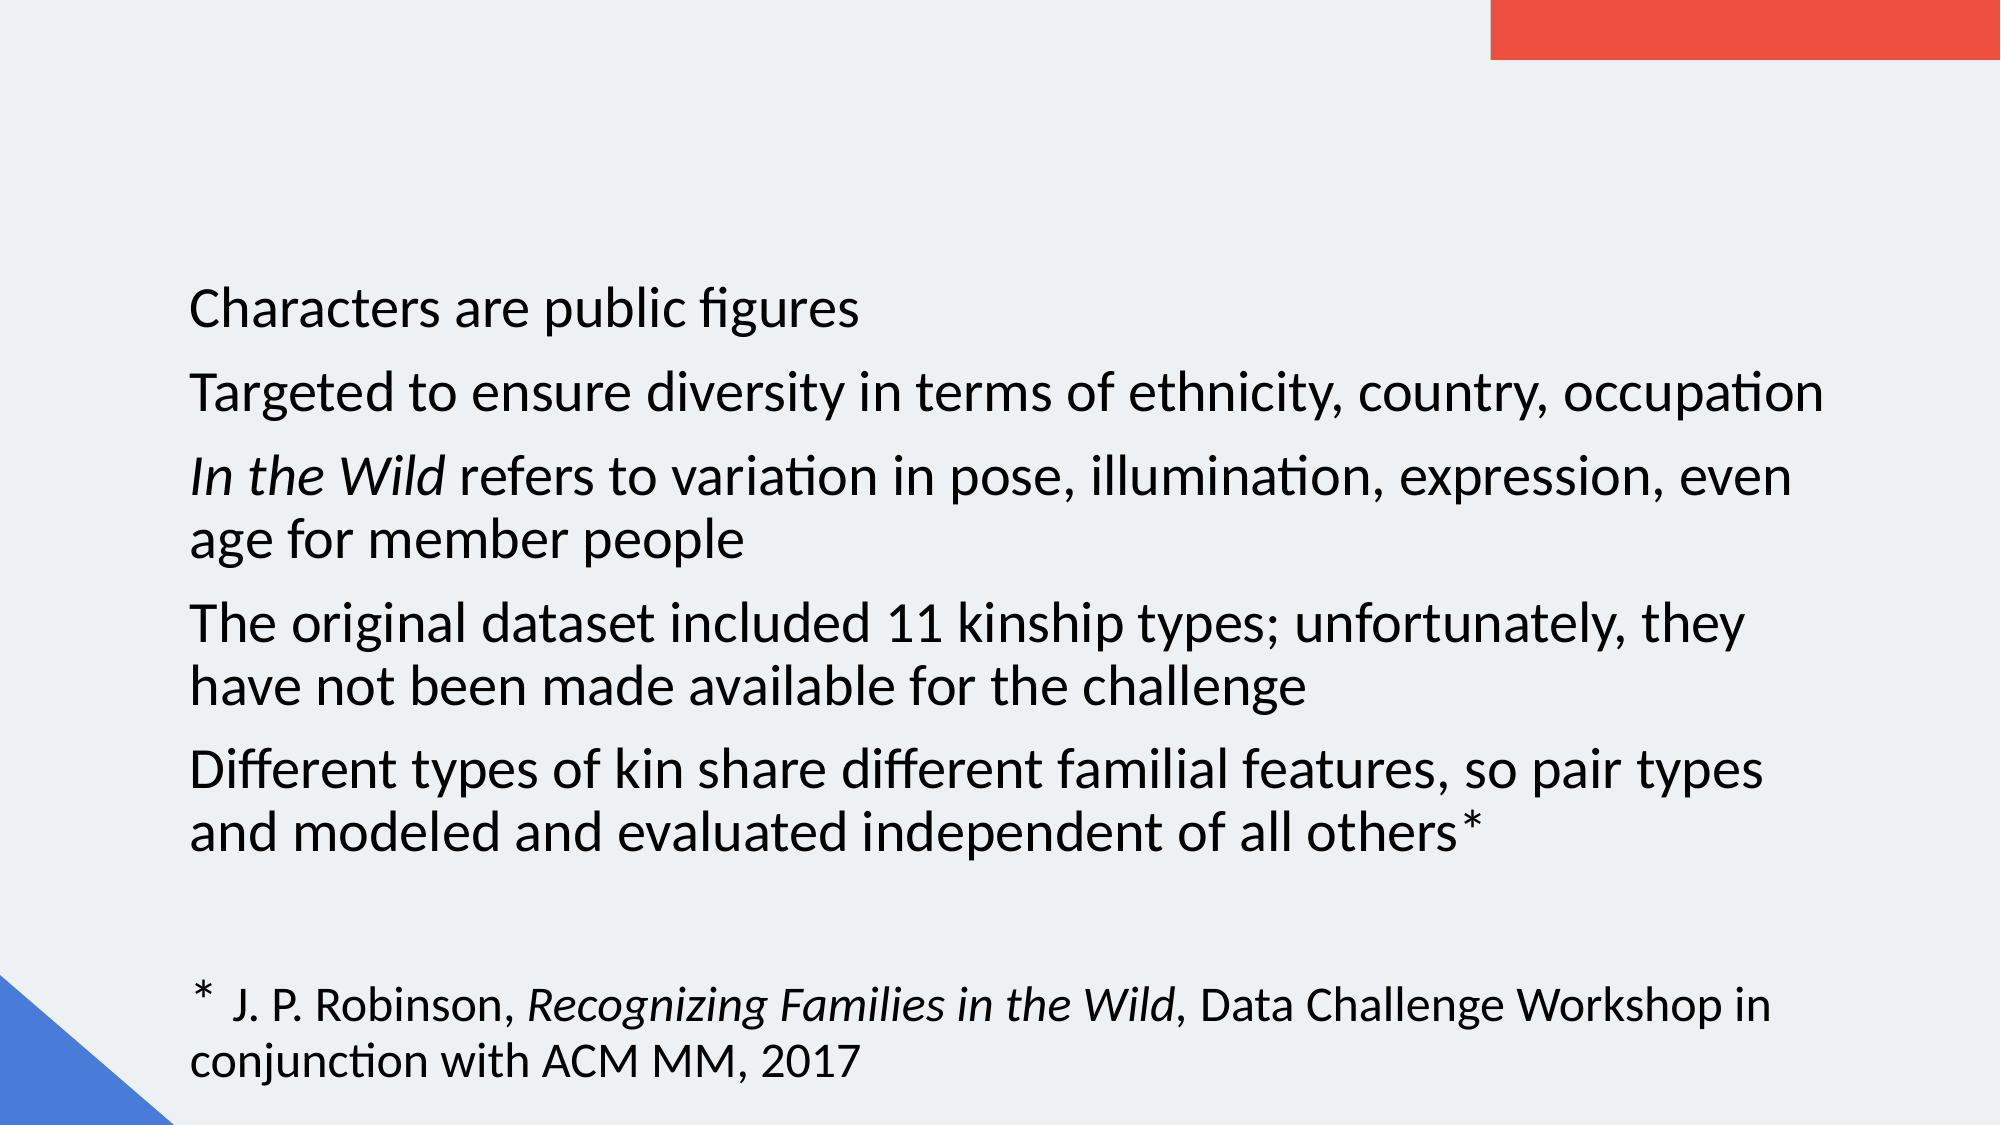

#
Characters are public figures
Targeted to ensure diversity in terms of ethnicity, country, occupation
In the Wild refers to variation in pose, illumination, expression, even age for member people
The original dataset included 11 kinship types; unfortunately, they have not been made available for the challenge
Different types of kin share different familial features, so pair types and modeled and evaluated independent of all others*
* J. P. Robinson, Recognizing Families in the Wild, Data Challenge Workshop in conjunction with ACM MM, 2017